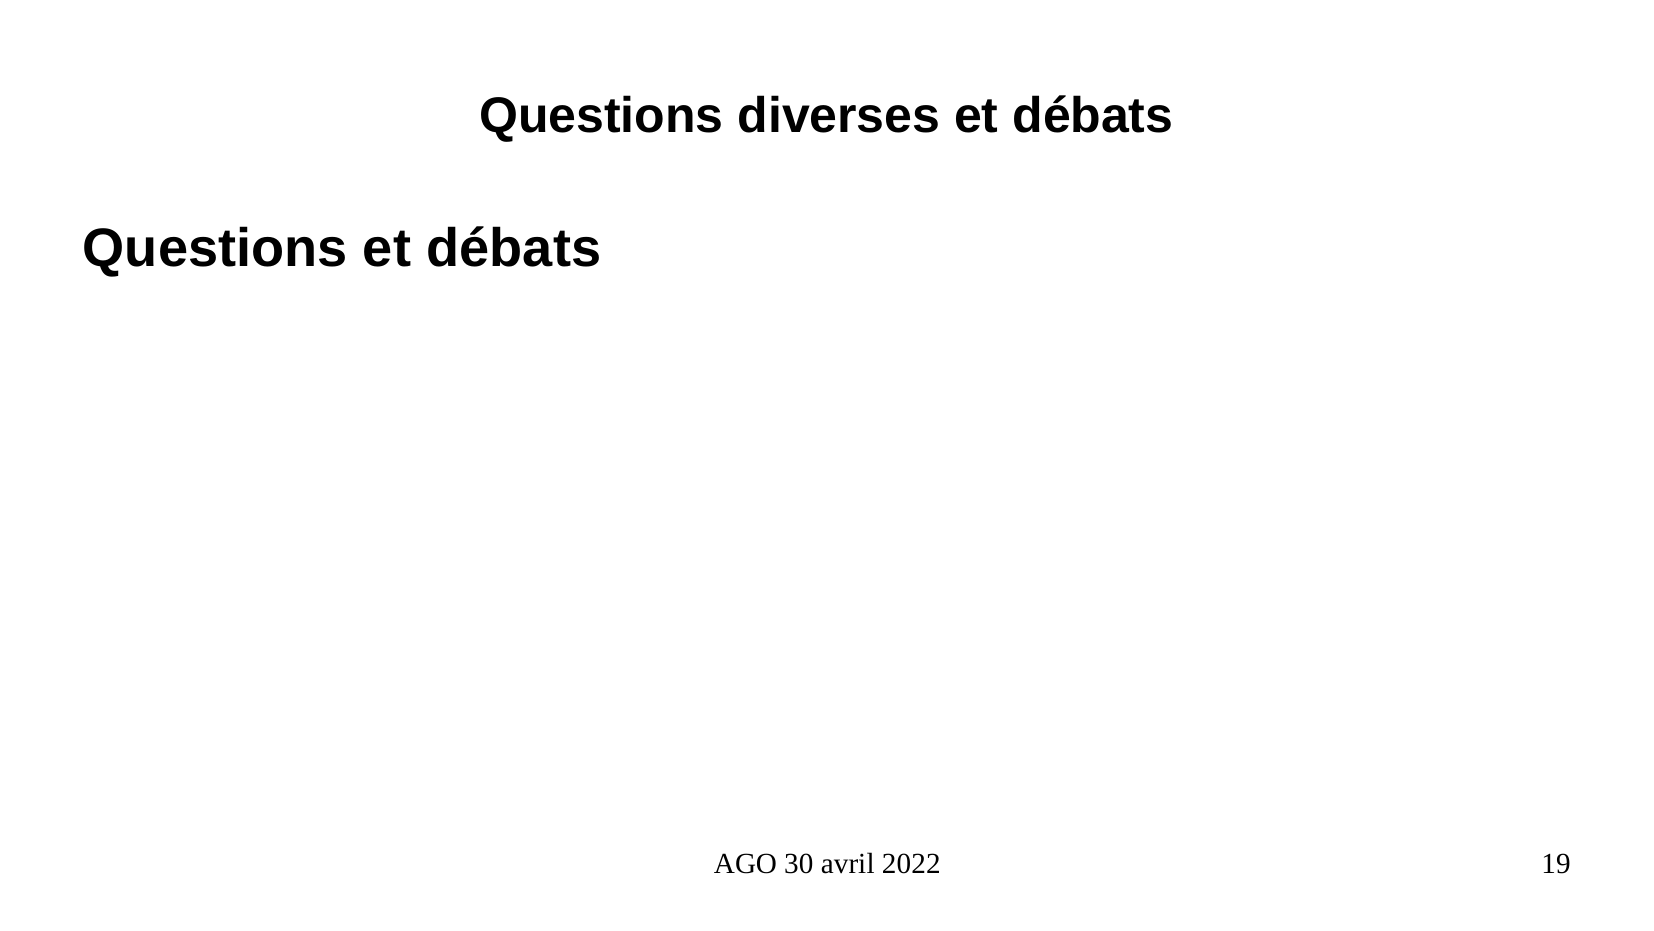

# Questions diverses et débats
Questions et débats
AGO 30 avril 2022
19